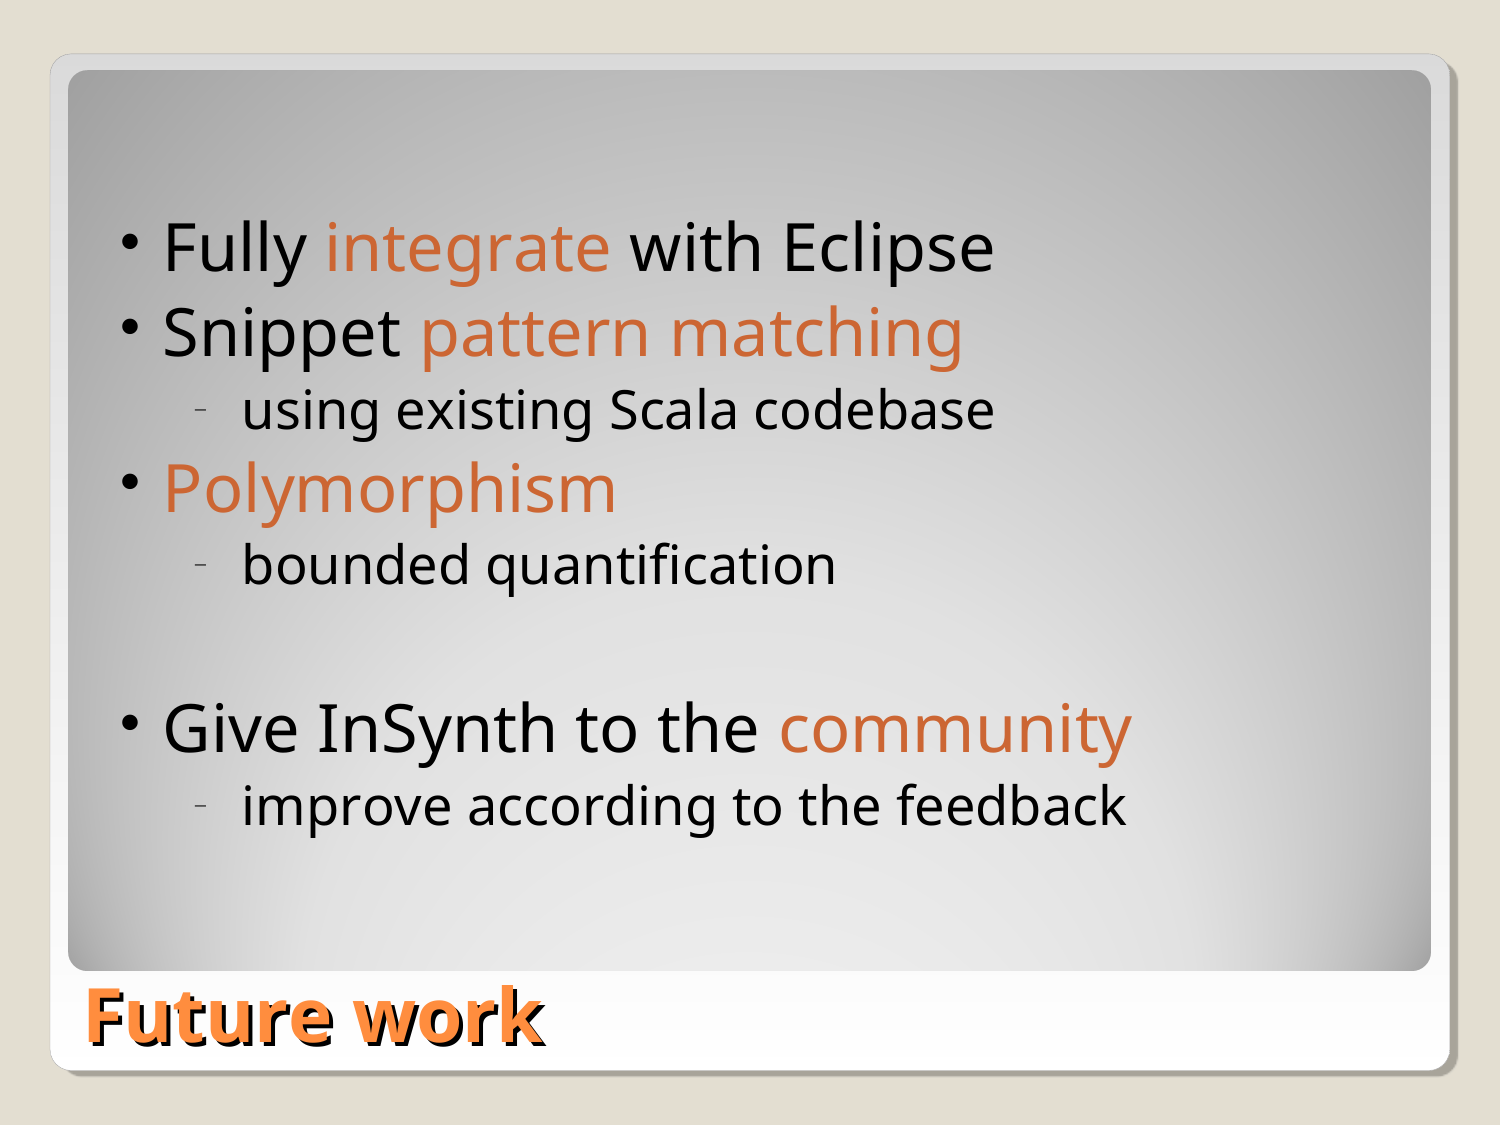

Fully integrate with Eclipse
Snippet pattern matching
using existing Scala codebase
Polymorphism
bounded quantification
Give InSynth to the community
improve according to the feedback
Future work